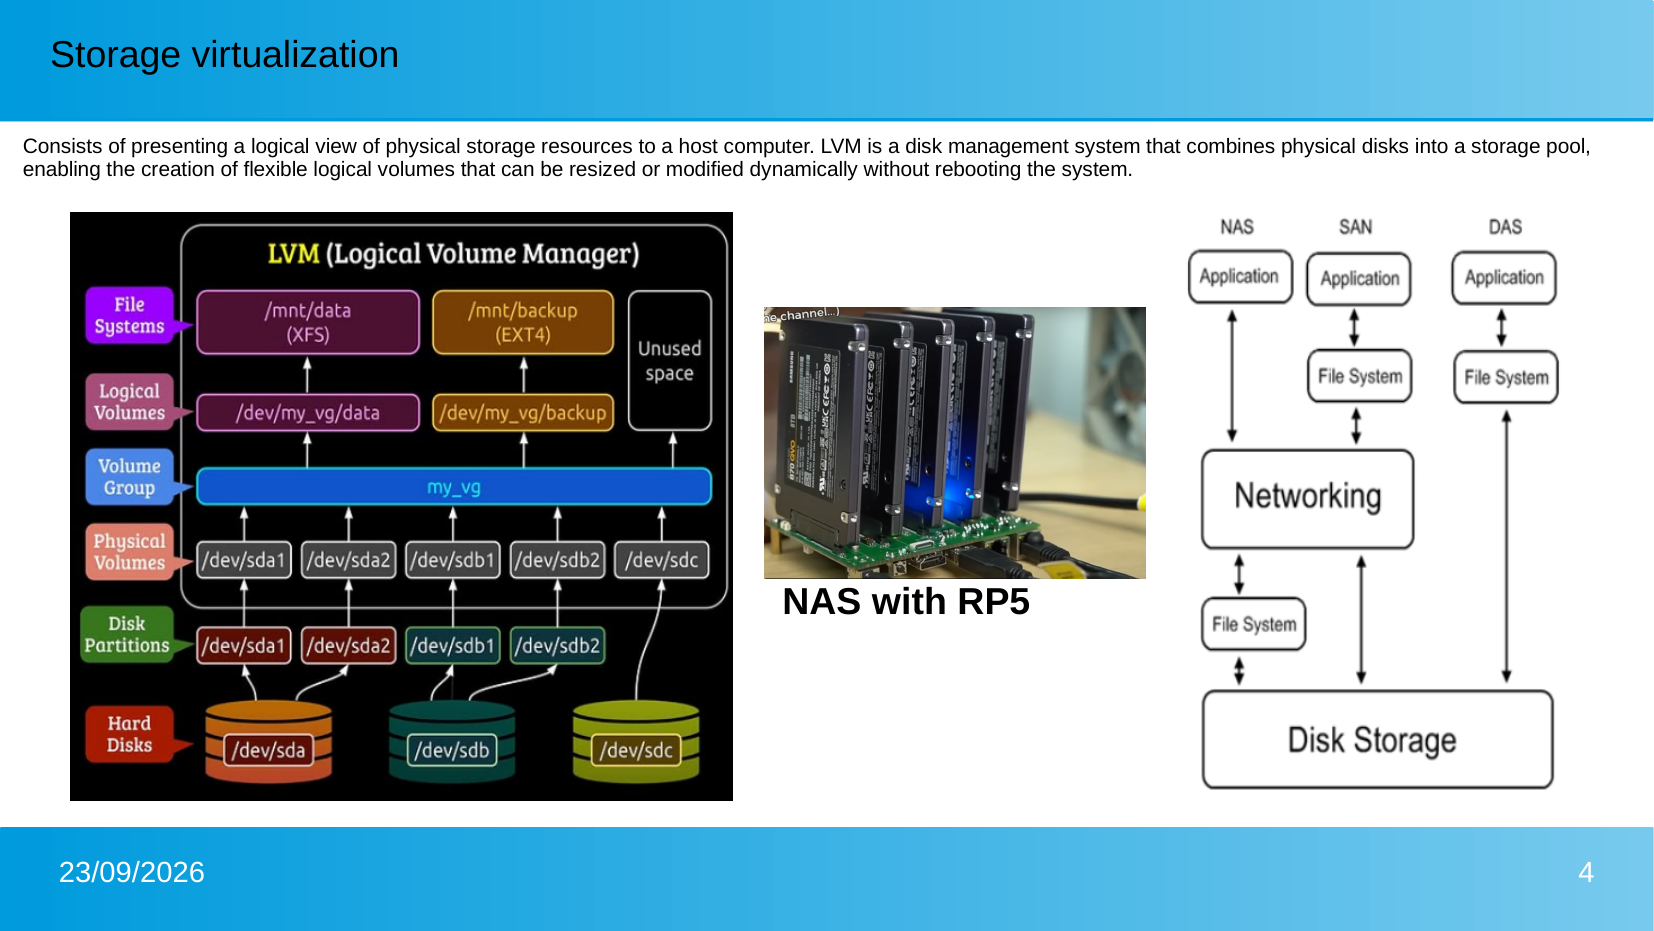

Storage virtualization
Consists of presenting a logical view of physical storage resources to a host computer. LVM is a disk management system that combines physical disks into a storage pool, enabling the creation of flexible logical volumes that can be resized or modified dynamically without rebooting the system.
NAS with RP5
4